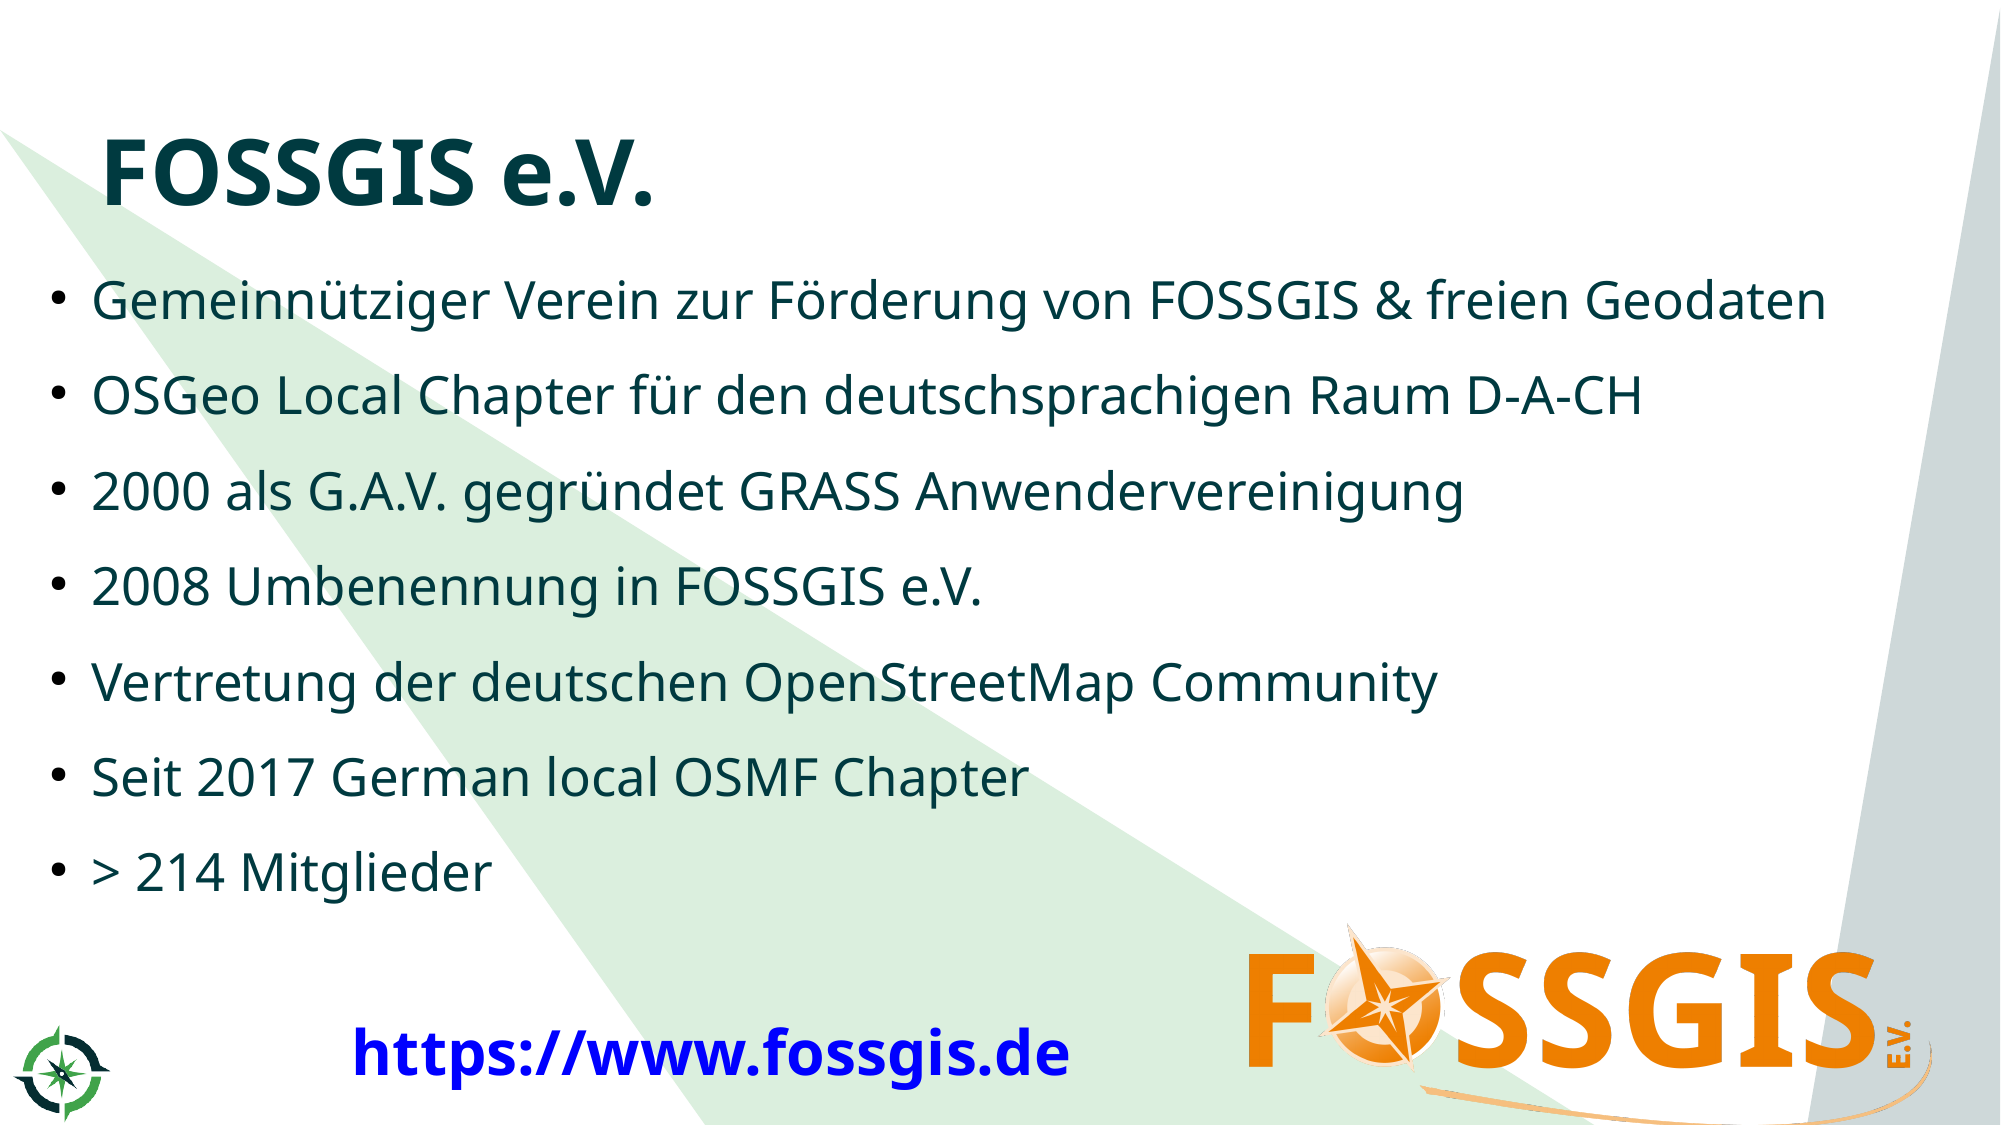

# FOSSGIS e.V.
Gemeinnütziger Verein zur Förderung von FOSSGIS & freien Geodaten
OSGeo Local Chapter für den deutschsprachigen Raum D-A-CH
2000 als G.A.V. gegründet GRASS Anwendervereinigung
2008 Umbenennung in FOSSGIS e.V.
Vertretung der deutschen OpenStreetMap Community
Seit 2017 German local OSMF Chapter
> 214 Mitglieder
https://www.fossgis.de